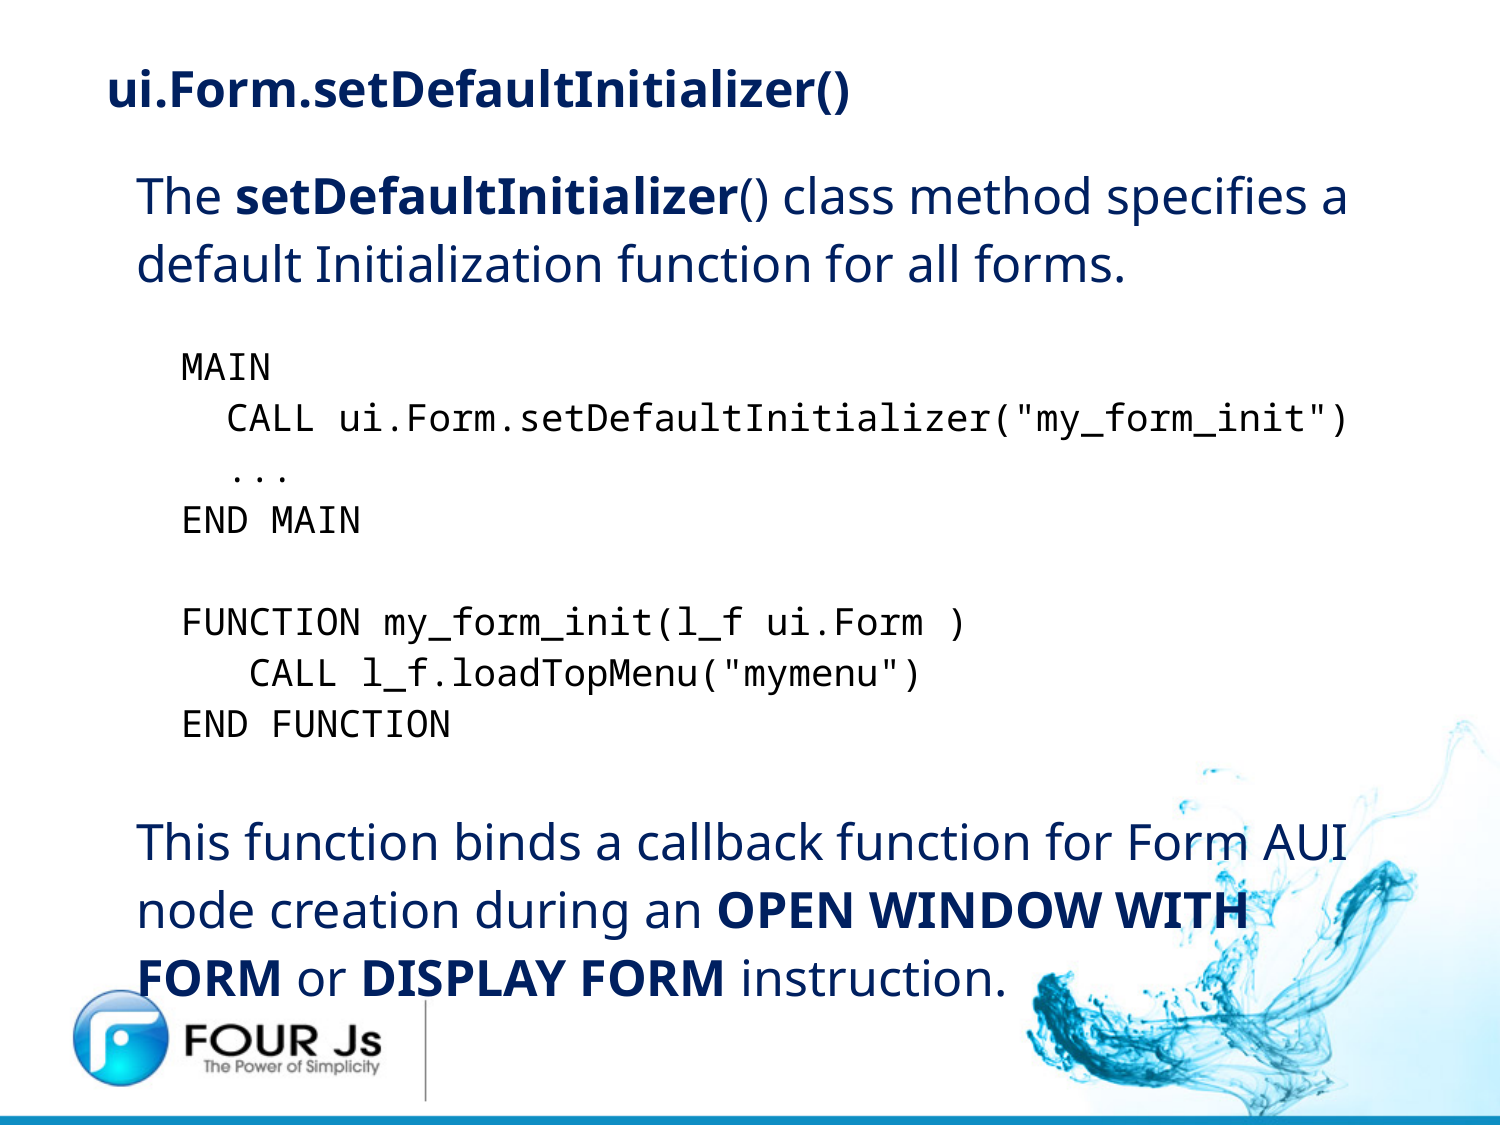

# ui.Form.setDefaultInitializer()
The setDefaultInitializer() class method specifies a default Initialization function for all forms.
 MAIN
 CALL ui.Form.setDefaultInitializer("my_form_init")
 ...
 END MAIN
 FUNCTION my_form_init(l_f ui.Form )
 CALL l_f.loadTopMenu("mymenu")
 END FUNCTION
This function binds a callback function for Form AUI node creation during an OPEN WINDOW WITH FORM or DISPLAY FORM instruction.